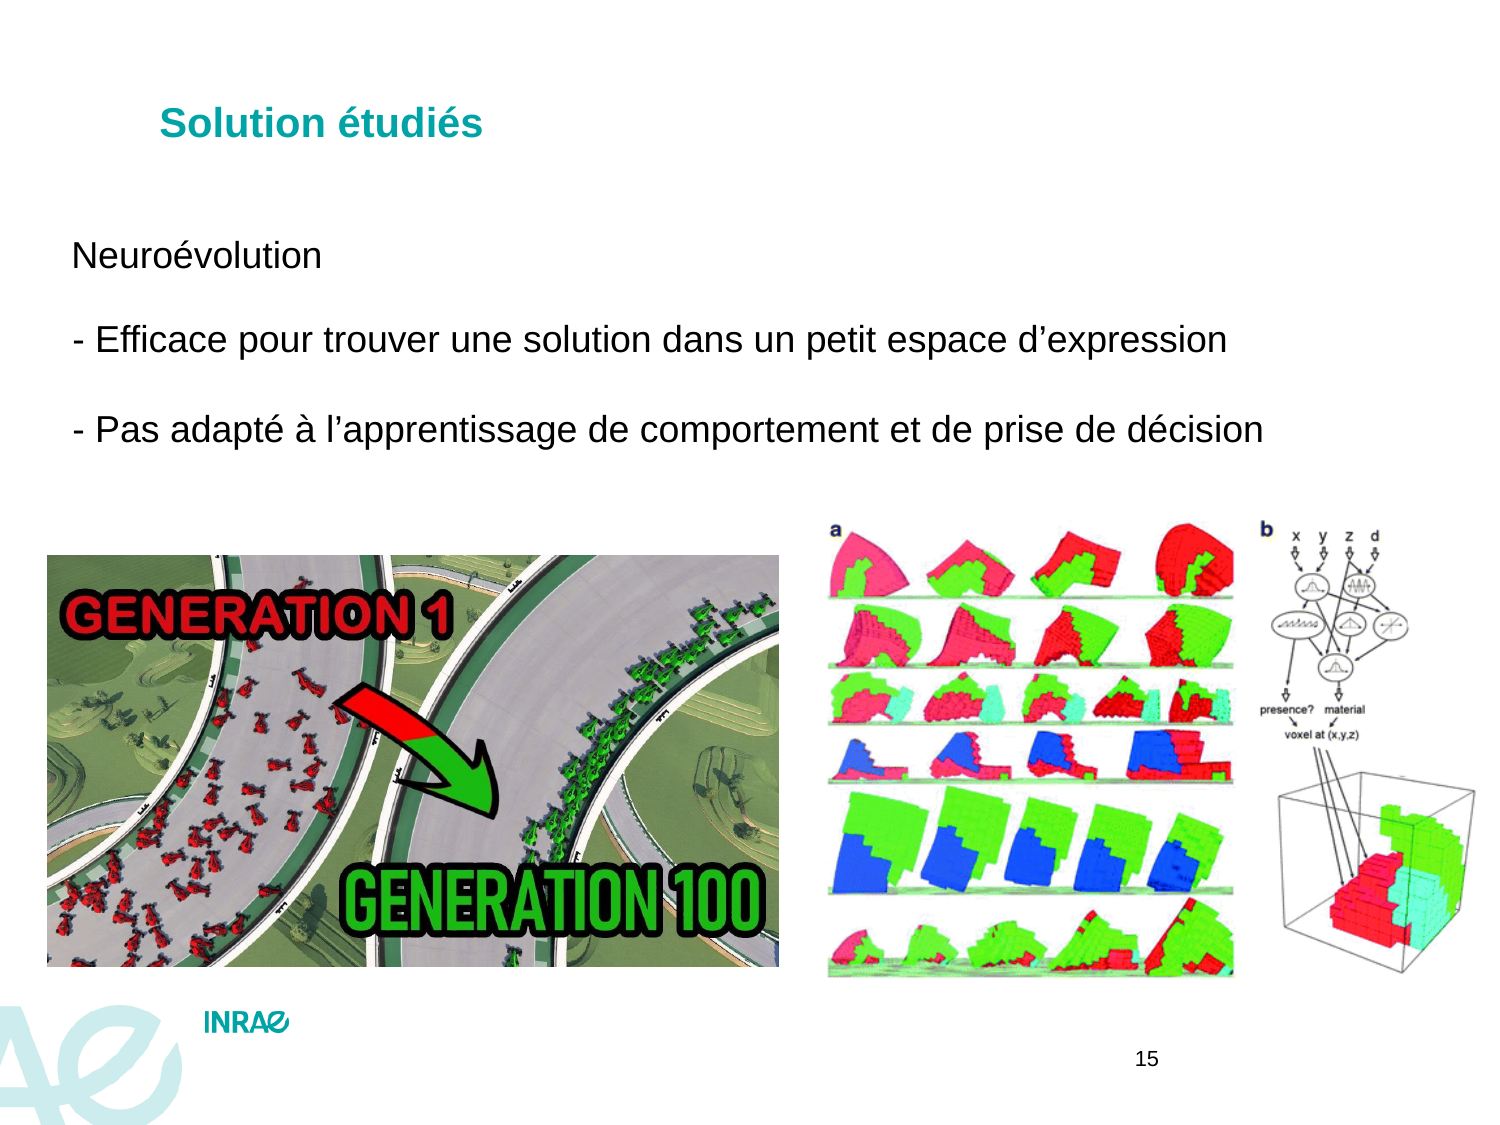

Solution étudiés
Neuroévolution
- Efficace pour trouver une solution dans un petit espace d’expression
- Pas adapté à l’apprentissage de comportement et de prise de décision